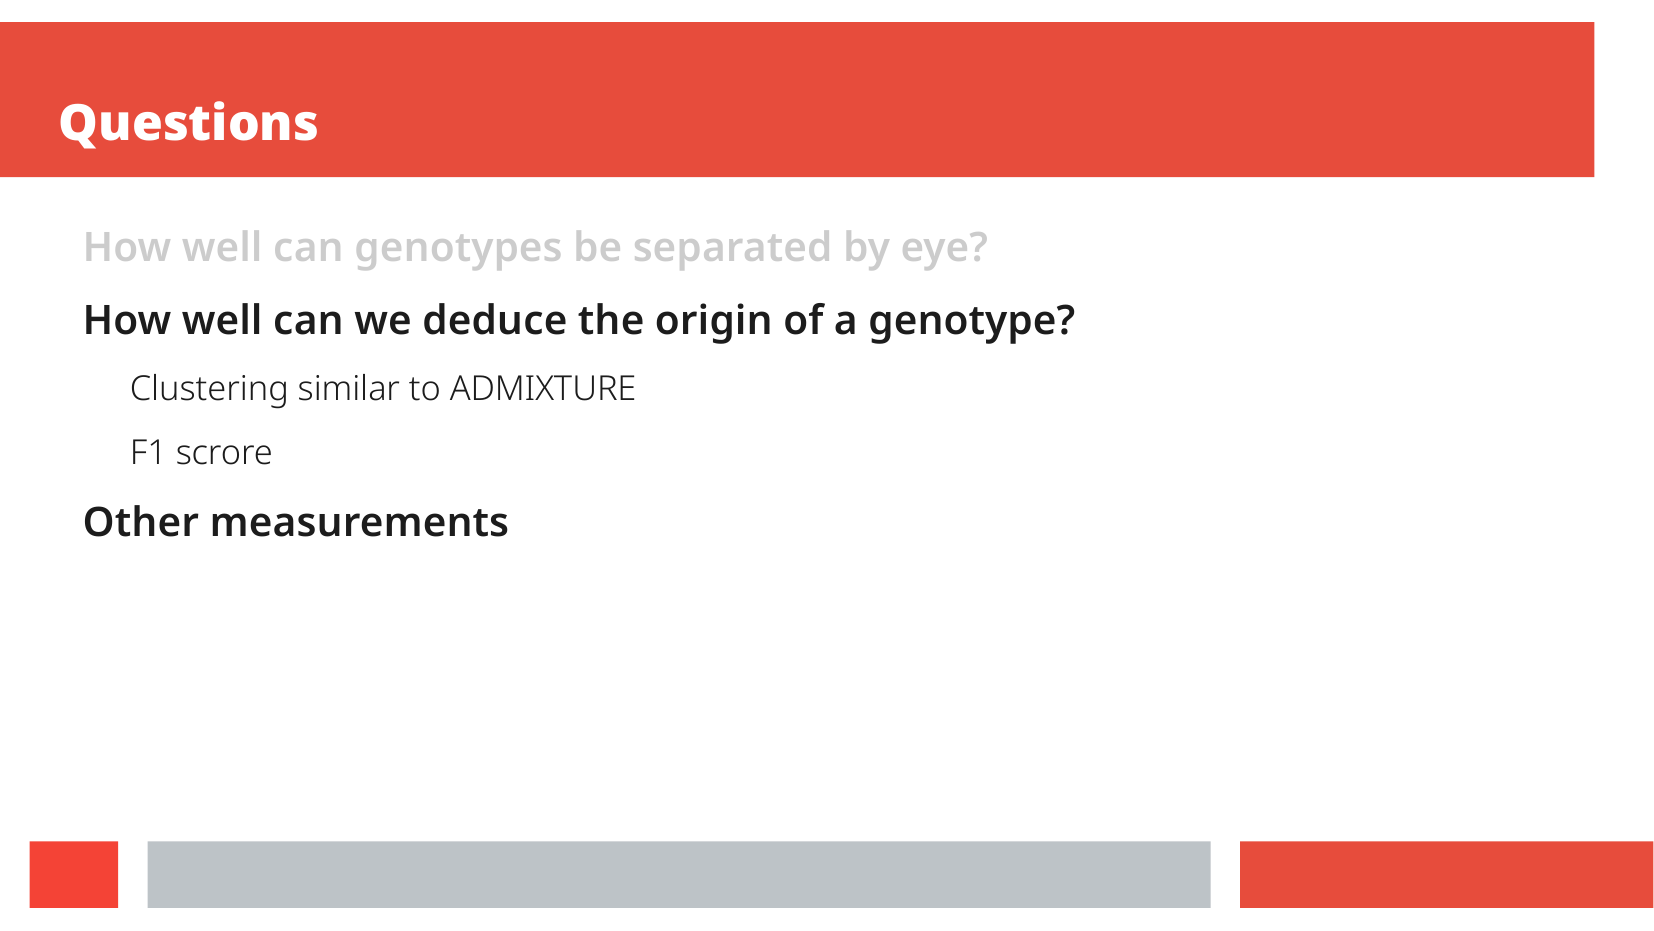

# Questions
How well can genotypes be separated by eye?
How well can we deduce the origin of a genotype?
Clustering similar to ADMIXTURE
F1 scrore
Other measurements